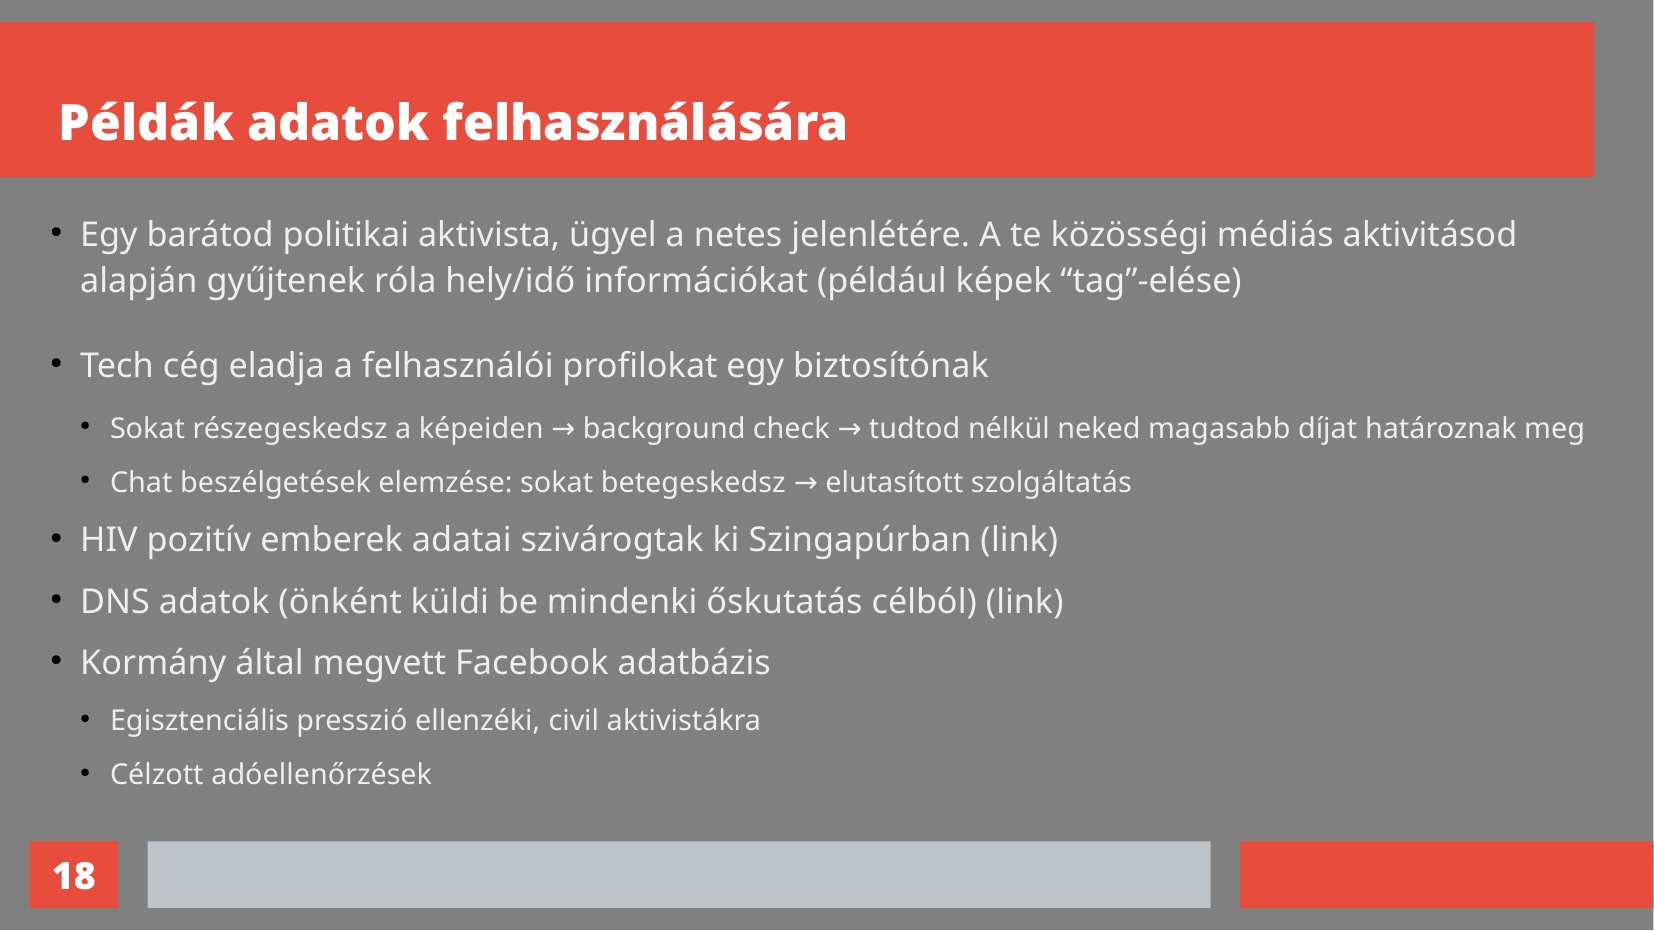

# Példák adatok felhasználására
Egy barátod politikai aktivista, ügyel a netes jelenlétére. A te közösségi médiás aktivitásod alapján gyűjtenek róla hely/idő információkat (például képek “tag”-elése)
Tech cég eladja a felhasználói profilokat egy biztosítónak
Sokat részegeskedsz a képeiden → background check → tudtod nélkül neked magasabb díjat határoznak meg
Chat beszélgetések elemzése: sokat betegeskedsz → elutasított szolgáltatás
HIV pozitív emberek adatai szivárogtak ki Szingapúrban (link)
DNS adatok (önként küldi be mindenki őskutatás célból) (link)
Kormány által megvett Facebook adatbázis
Egisztenciális presszió ellenzéki, civil aktivistákra
Célzott adóellenőrzések
18